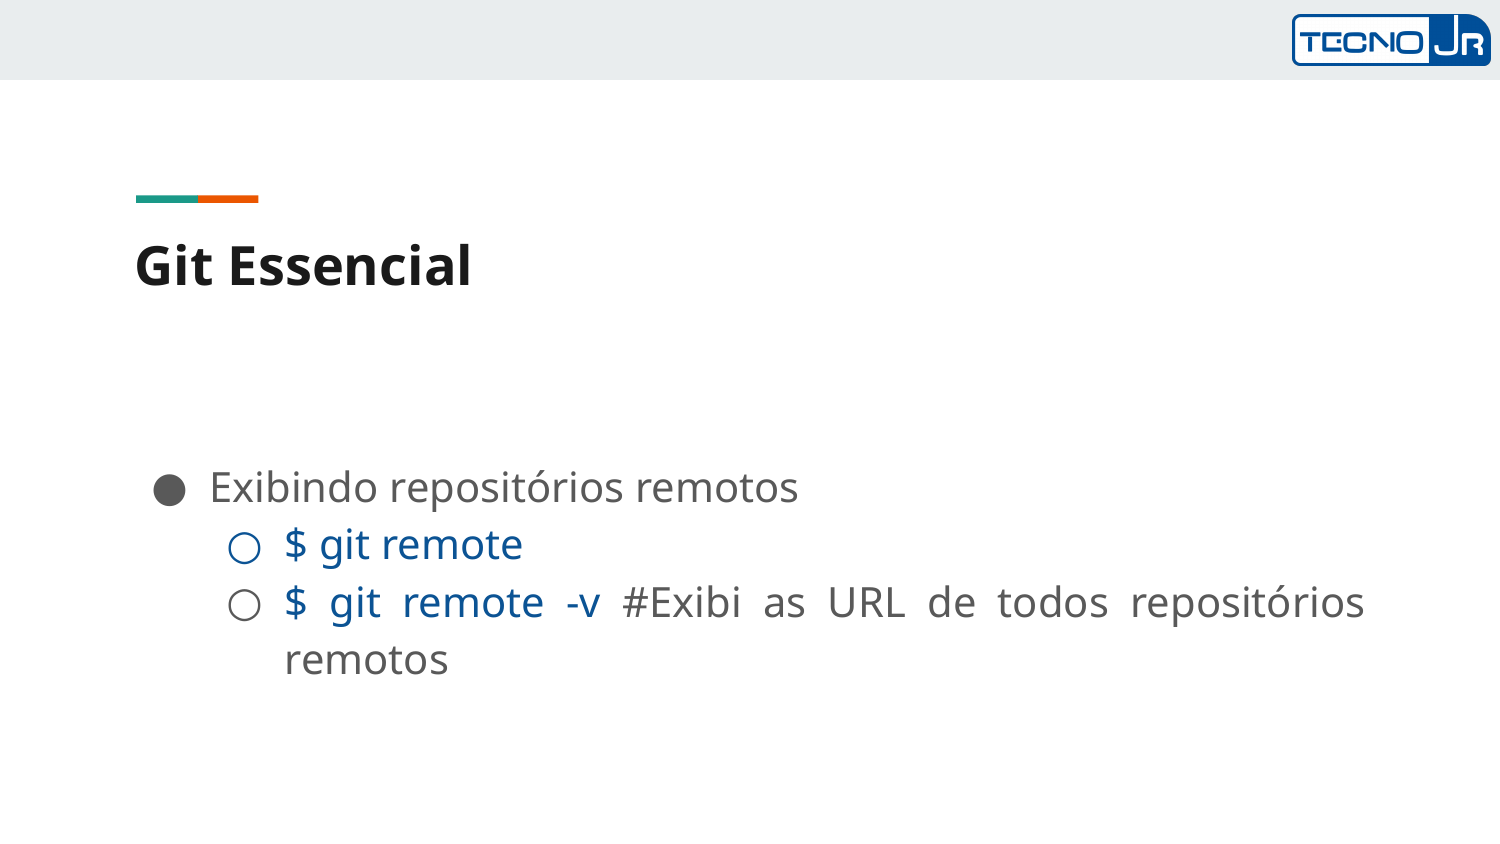

# Git Essencial
Exibindo repositórios remotos
$ git remote
$ git remote -v #Exibi as URL de todos repositórios remotos